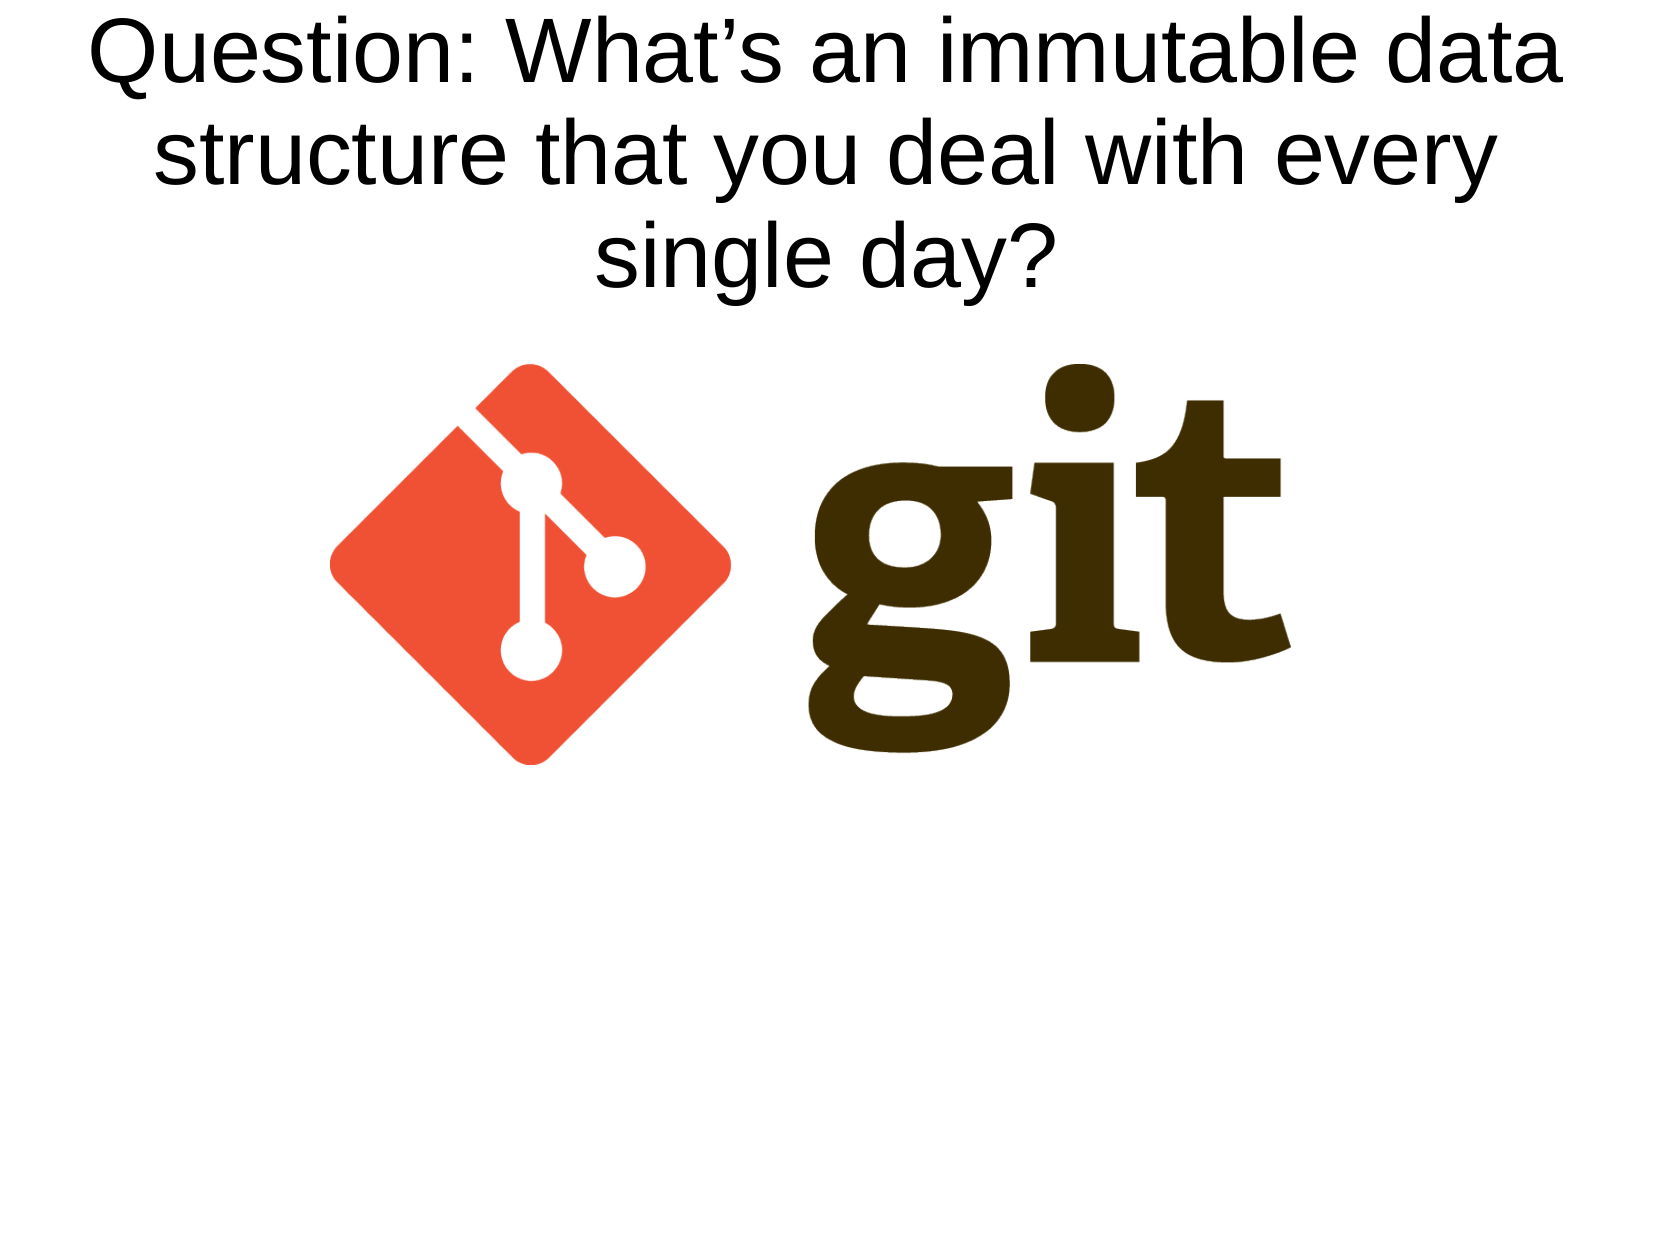

# Question: What’s an immutable data structure that you deal with every single day?